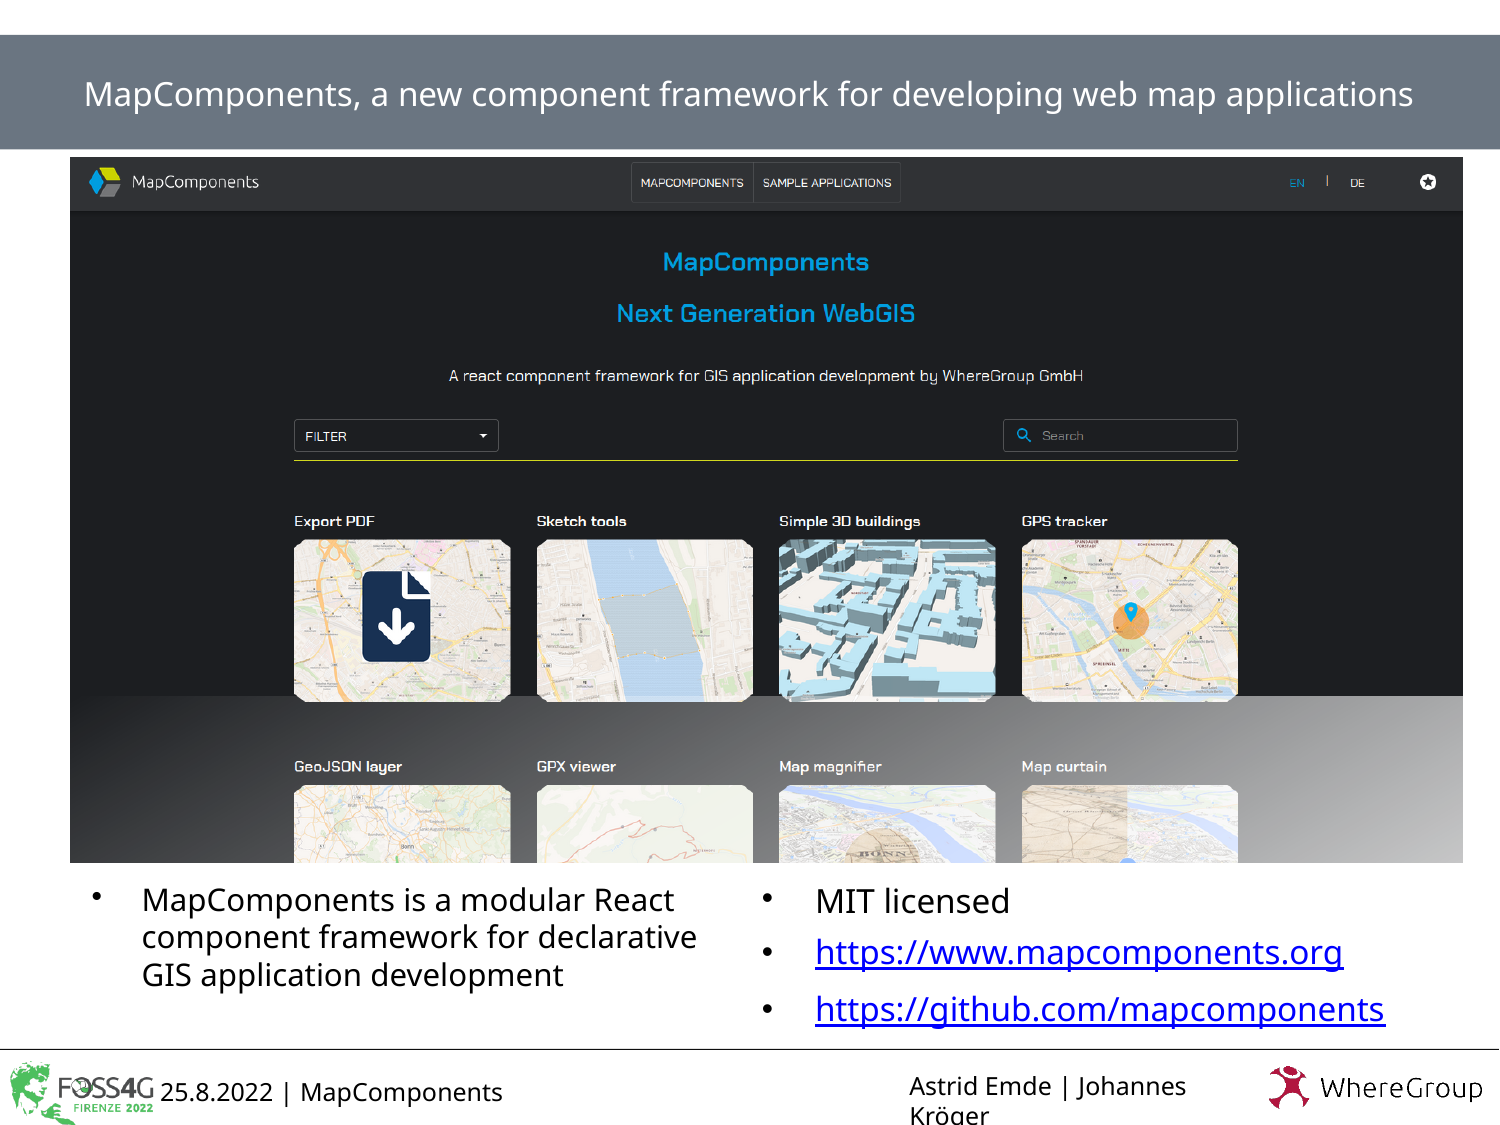

MapComponents, a new component framework for developing web map applications
MapComponents is a modular React component framework for declarative GIS application development
MIT licensed
https://www.mapcomponents.org
https://github.com/mapcomponents